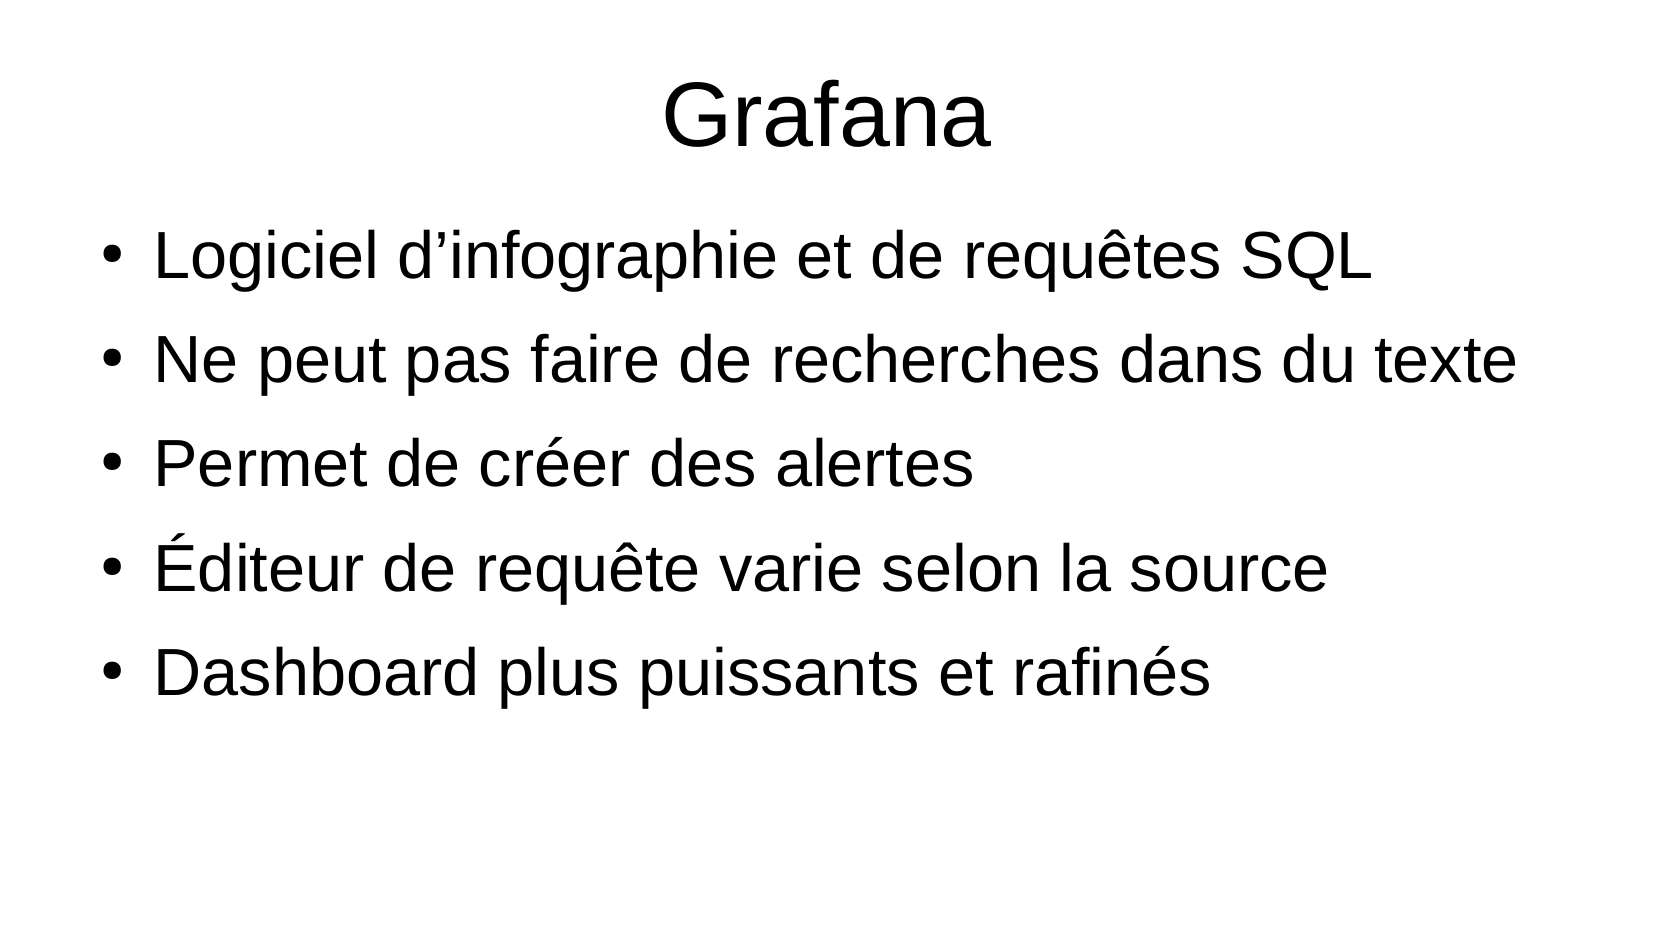

# Grafana
Logiciel d’infographie et de requêtes SQL
Ne peut pas faire de recherches dans du texte
Permet de créer des alertes
Éditeur de requête varie selon la source
Dashboard plus puissants et rafinés